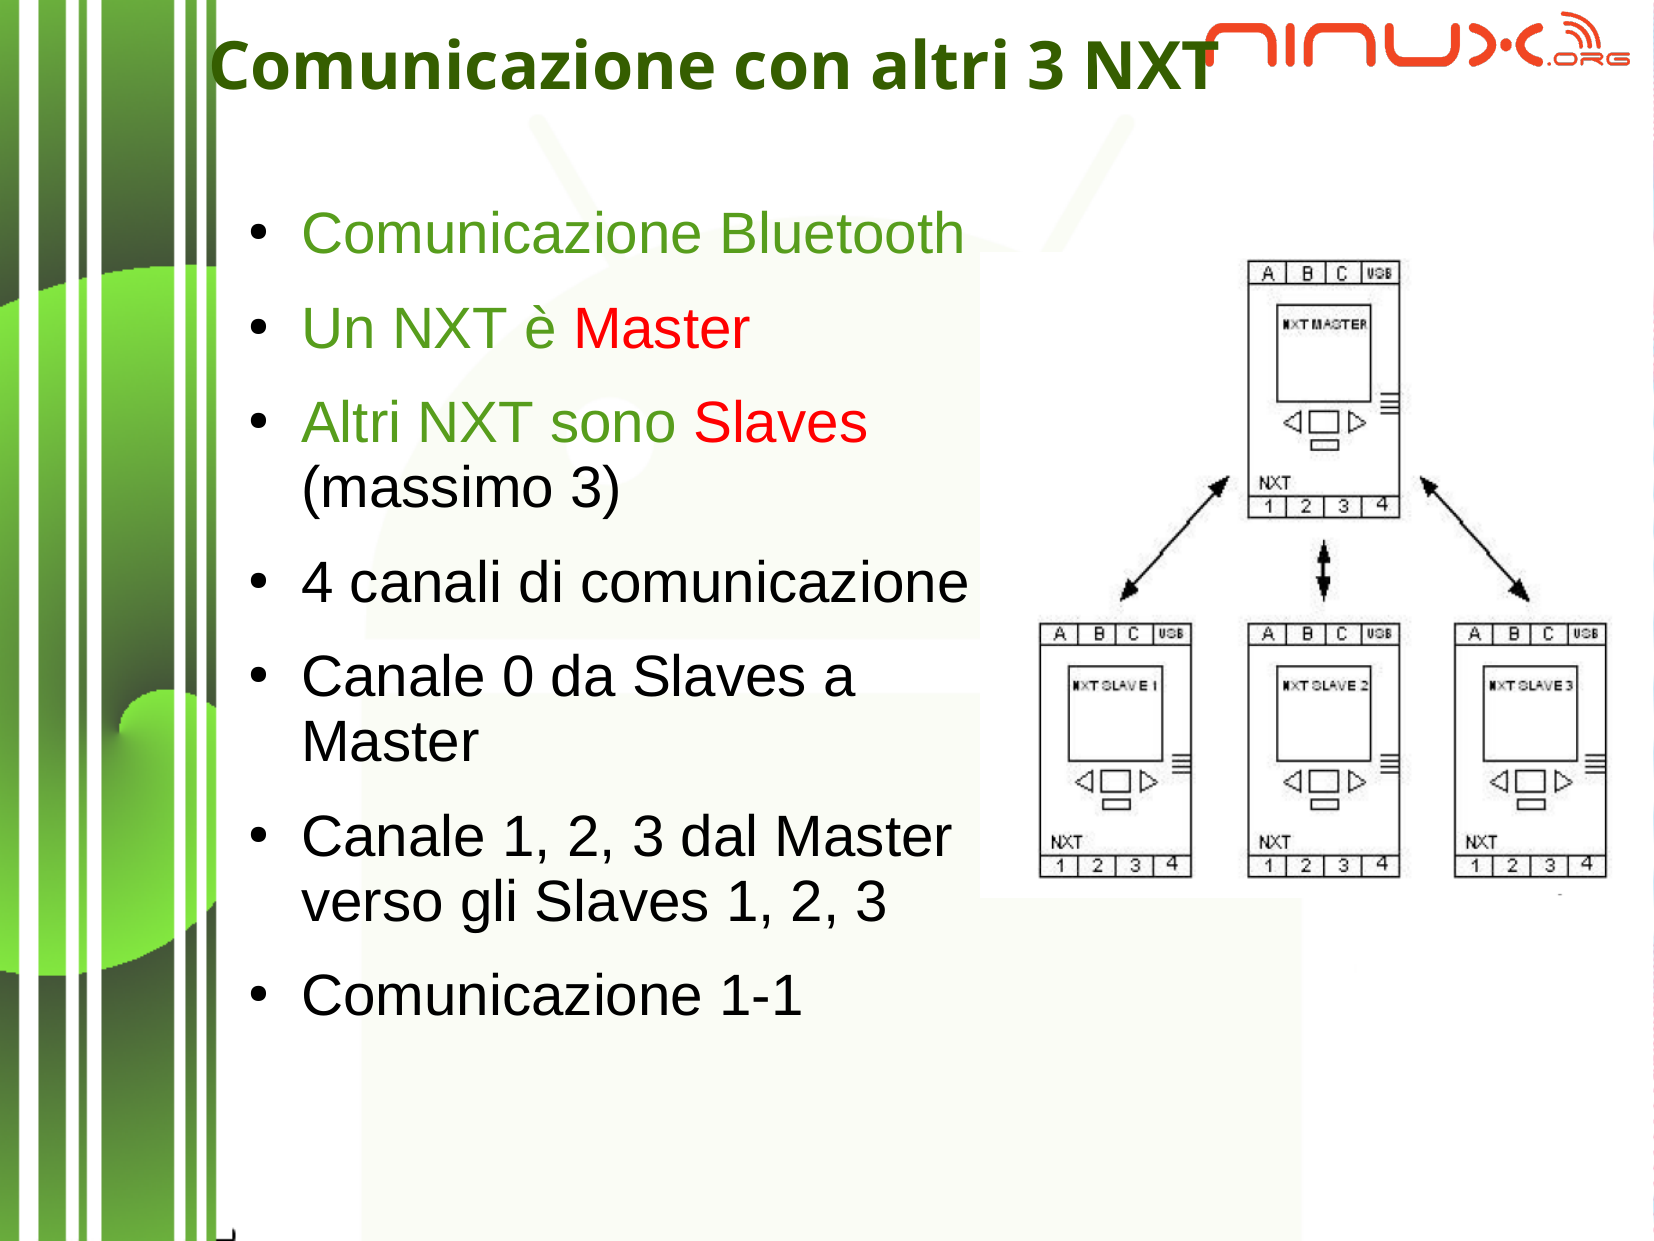

# Comunicazione con altri 3 NXT
Comunicazione Bluetooth
Un NXT è Master
Altri NXT sono Slaves (massimo 3)
4 canali di comunicazione
Canale 0 da Slaves a Master
Canale 1, 2, 3 dal Master verso gli Slaves 1, 2, 3
Comunicazione 1-1